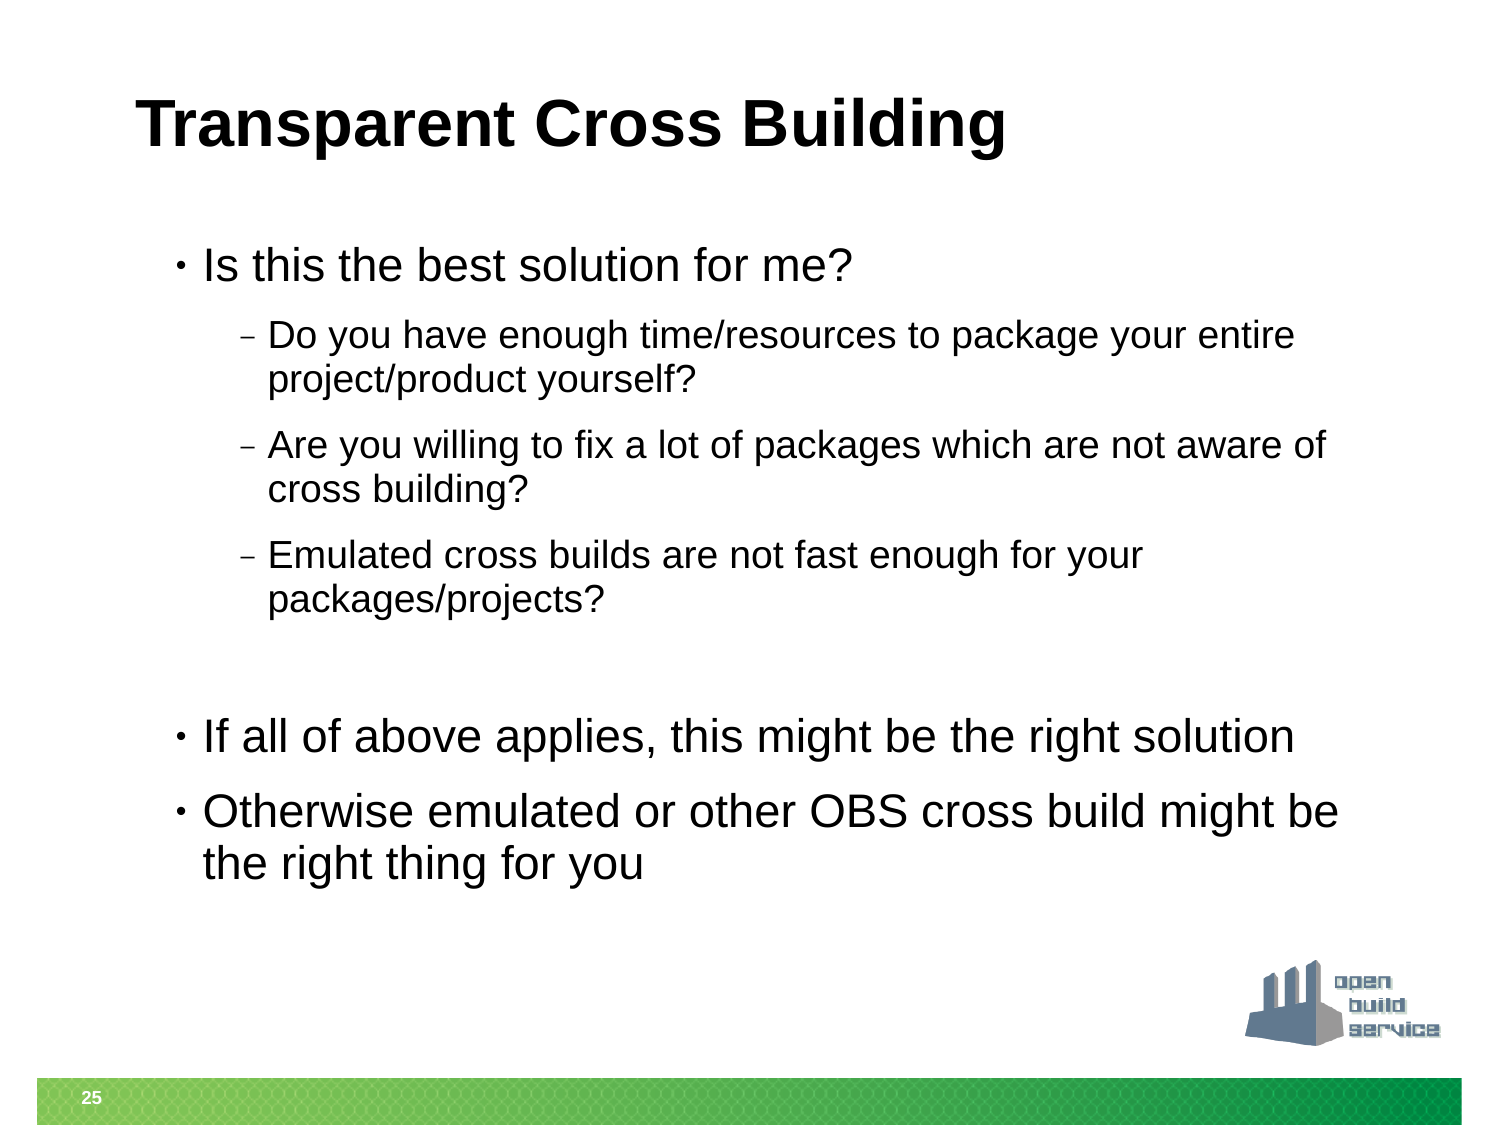

# Transparent Cross Building
Is this the best solution for me?
Do you have enough time/resources to package your entire project/product yourself?
Are you willing to fix a lot of packages which are not aware of cross building?
Emulated cross builds are not fast enough for your packages/projects?
If all of above applies, this might be the right solution
Otherwise emulated or other OBS cross build might be the right thing for you